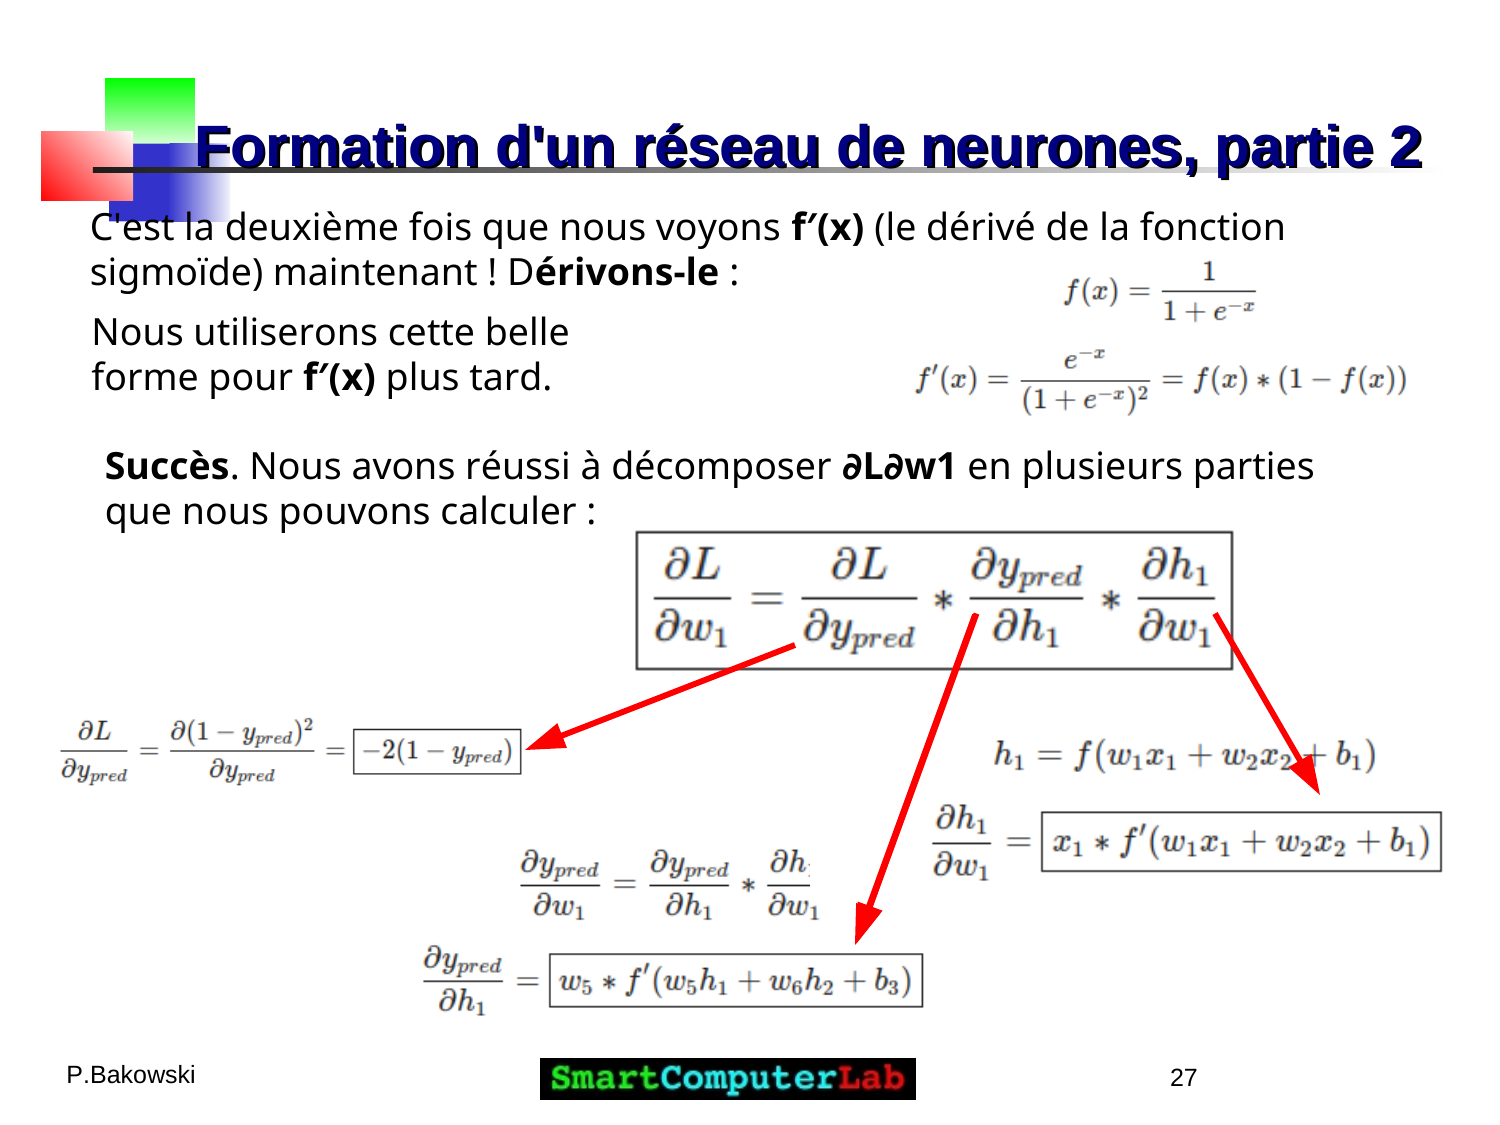

# Formation d'un réseau de neurones, partie 2
C'est la deuxième fois que nous voyons f′(x) (le dérivé de la fonction sigmoïde) maintenant ! Dérivons-le :
Nous utiliserons cette belle forme pour f′(x) plus tard.
Succès. Nous avons réussi à décomposer ∂L∂w1 en plusieurs parties que nous pouvons calculer :
27